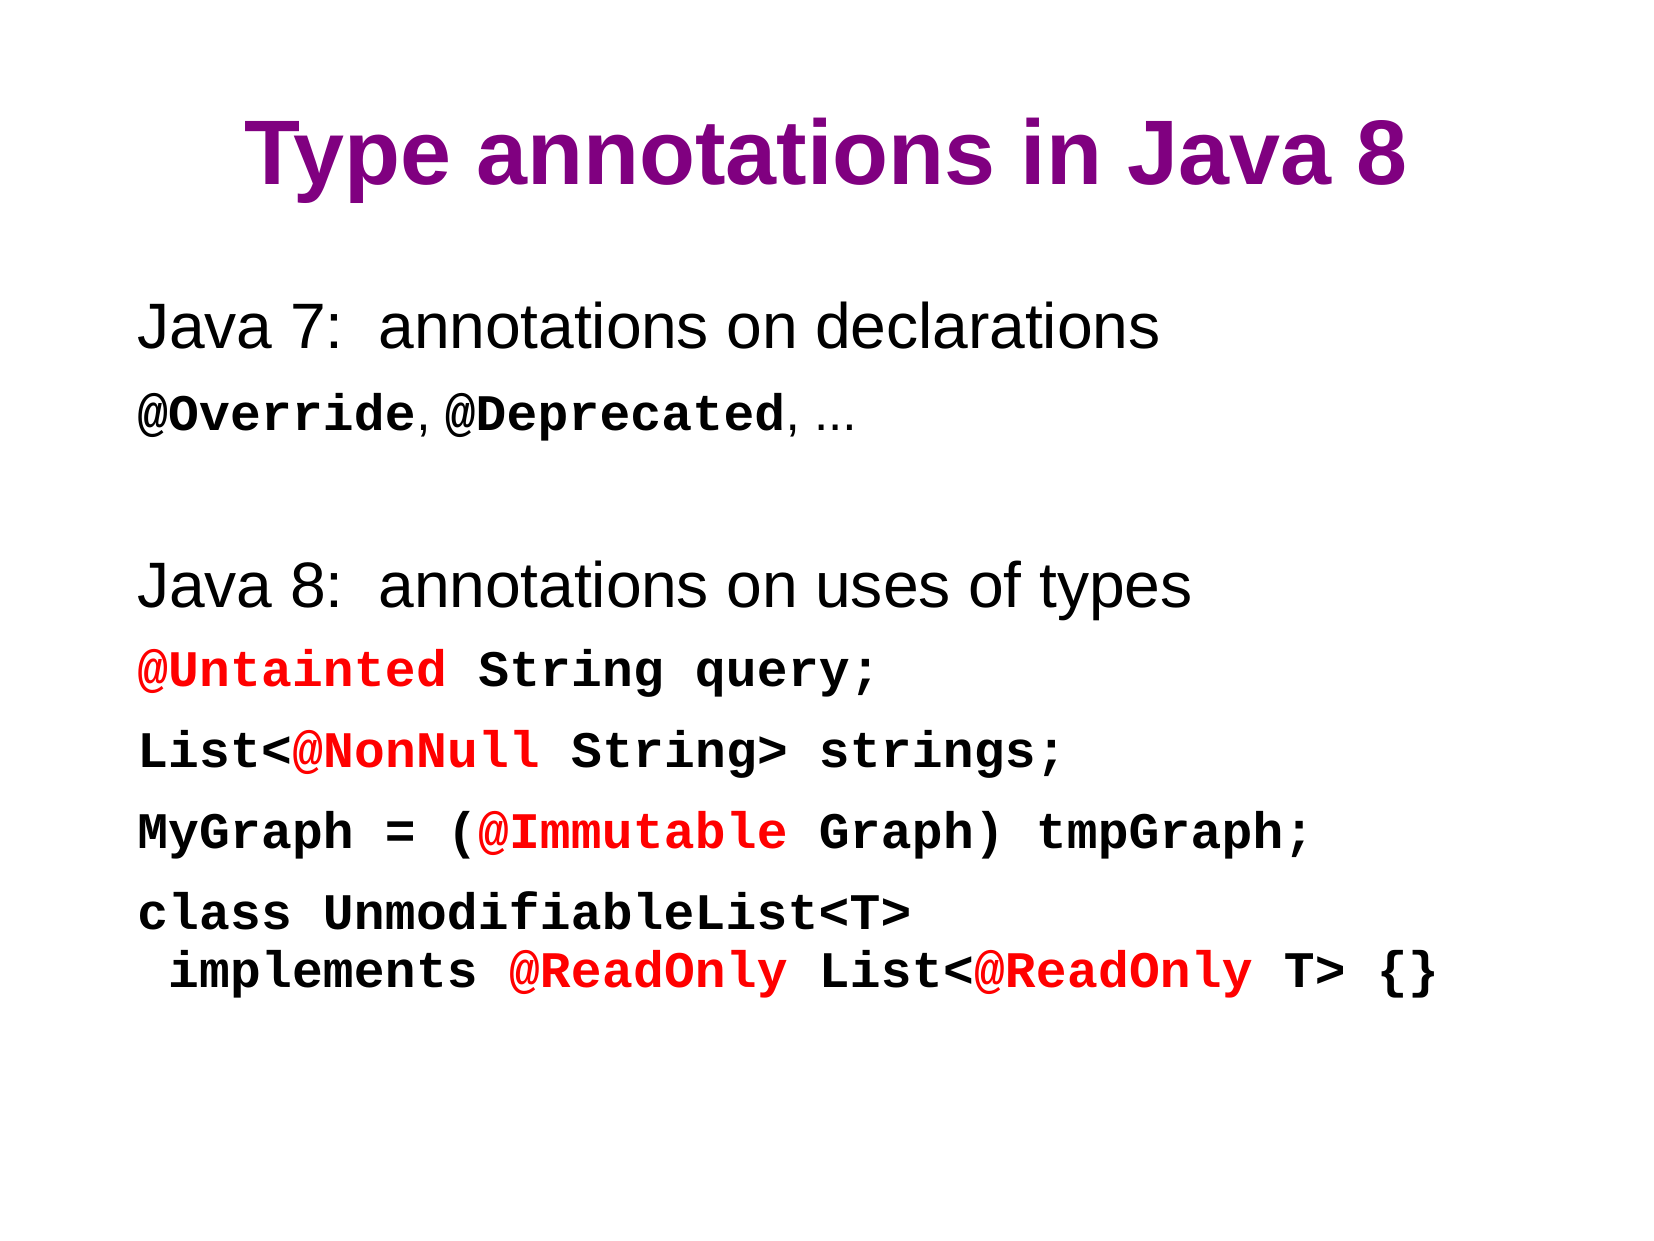

# Type annotations in Java 8
Java 7: annotations on declarations
@Override, @Deprecated, ...
Java 8: annotations on uses of types
@Untainted String query;
List<@NonNull String> strings;
MyGraph = (@Immutable Graph) tmpGraph;
class UnmodifiableList<T>
 implements @ReadOnly List<@ReadOnly T> {}